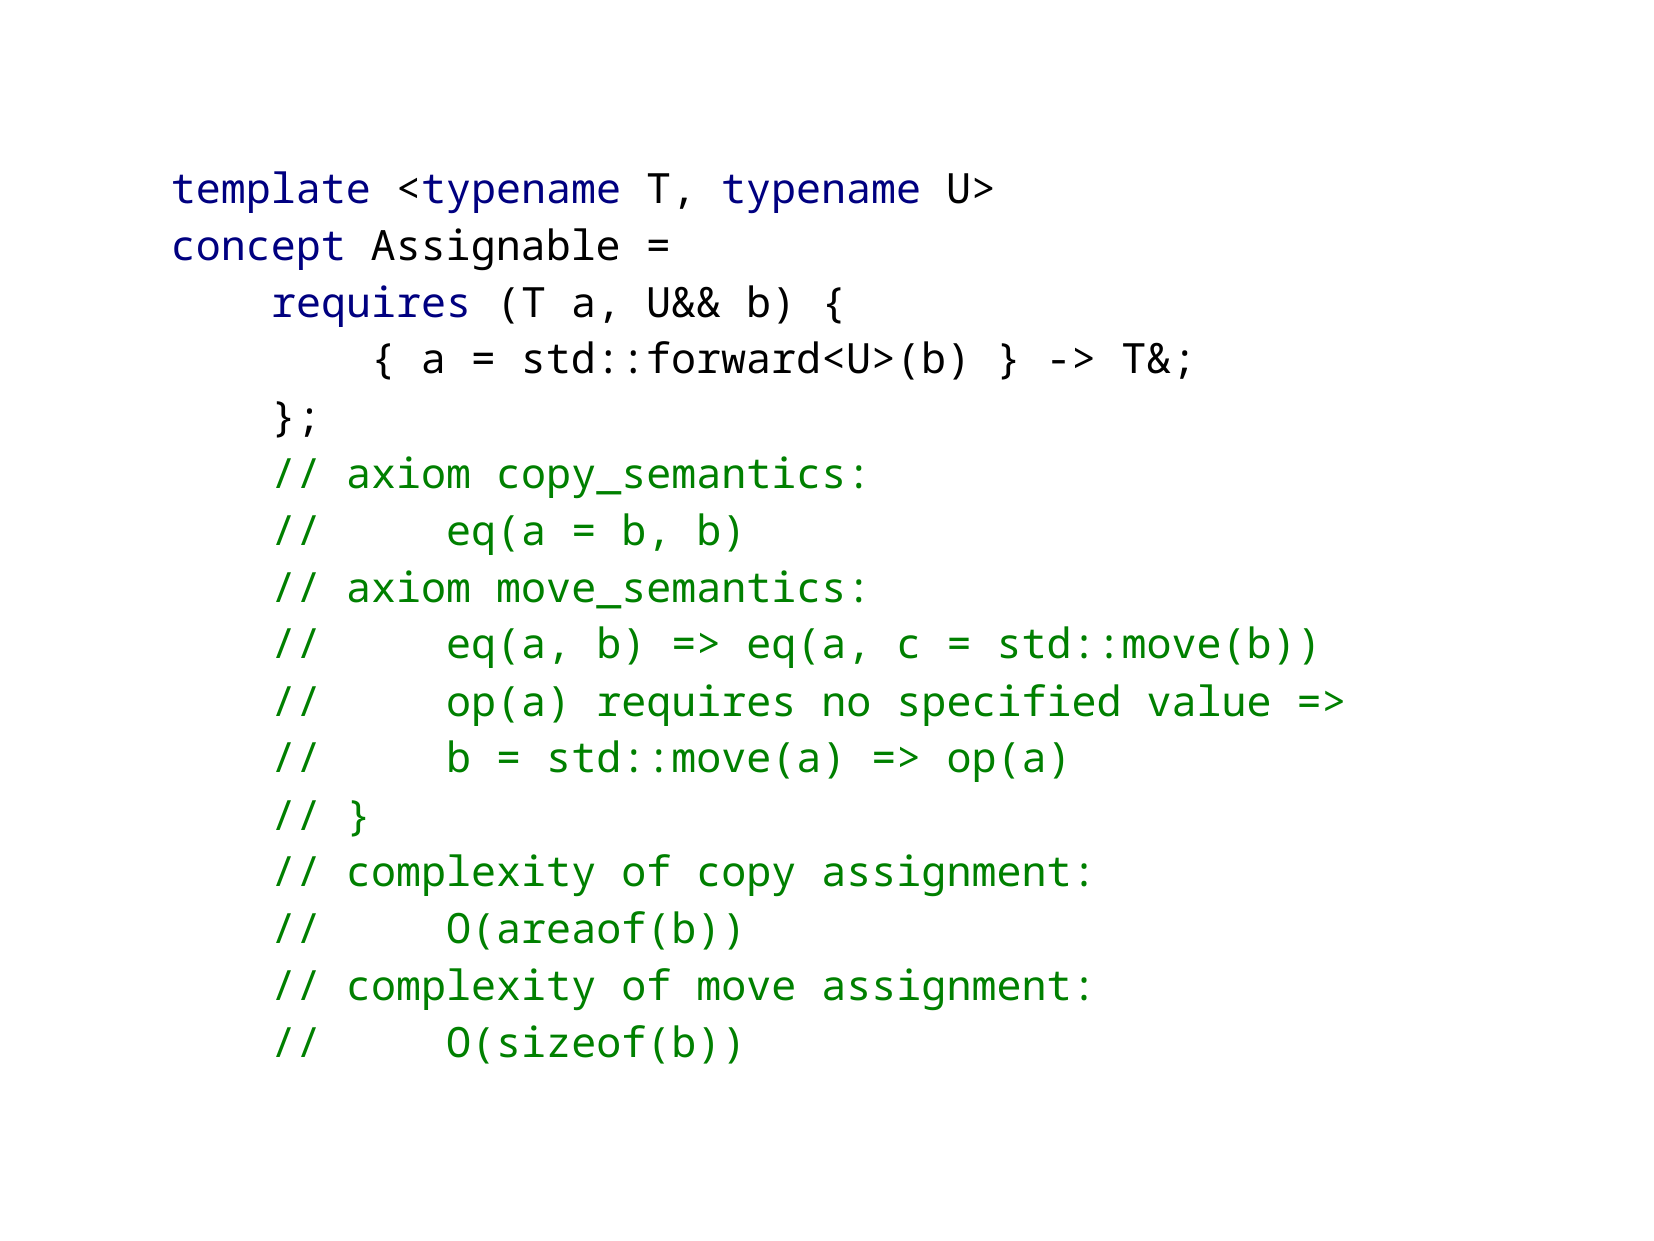

# template <typename T, typename U>
 concept Assignable =
 requires (T a, U&& b) {
 { a = std::forward<U>(b) } -> T&;
 };
 // axiom copy_semantics:
 // eq(a = b, b)
 // axiom move_semantics:
 // eq(a, b) => eq(a, c = std::move(b))
 // op(a) requires no specified value =>
 // b = std::move(a) => op(a)
 // }
 // complexity of copy assignment:
 // O(areaof(b))
 // complexity of move assignment:
 // O(sizeof(b))